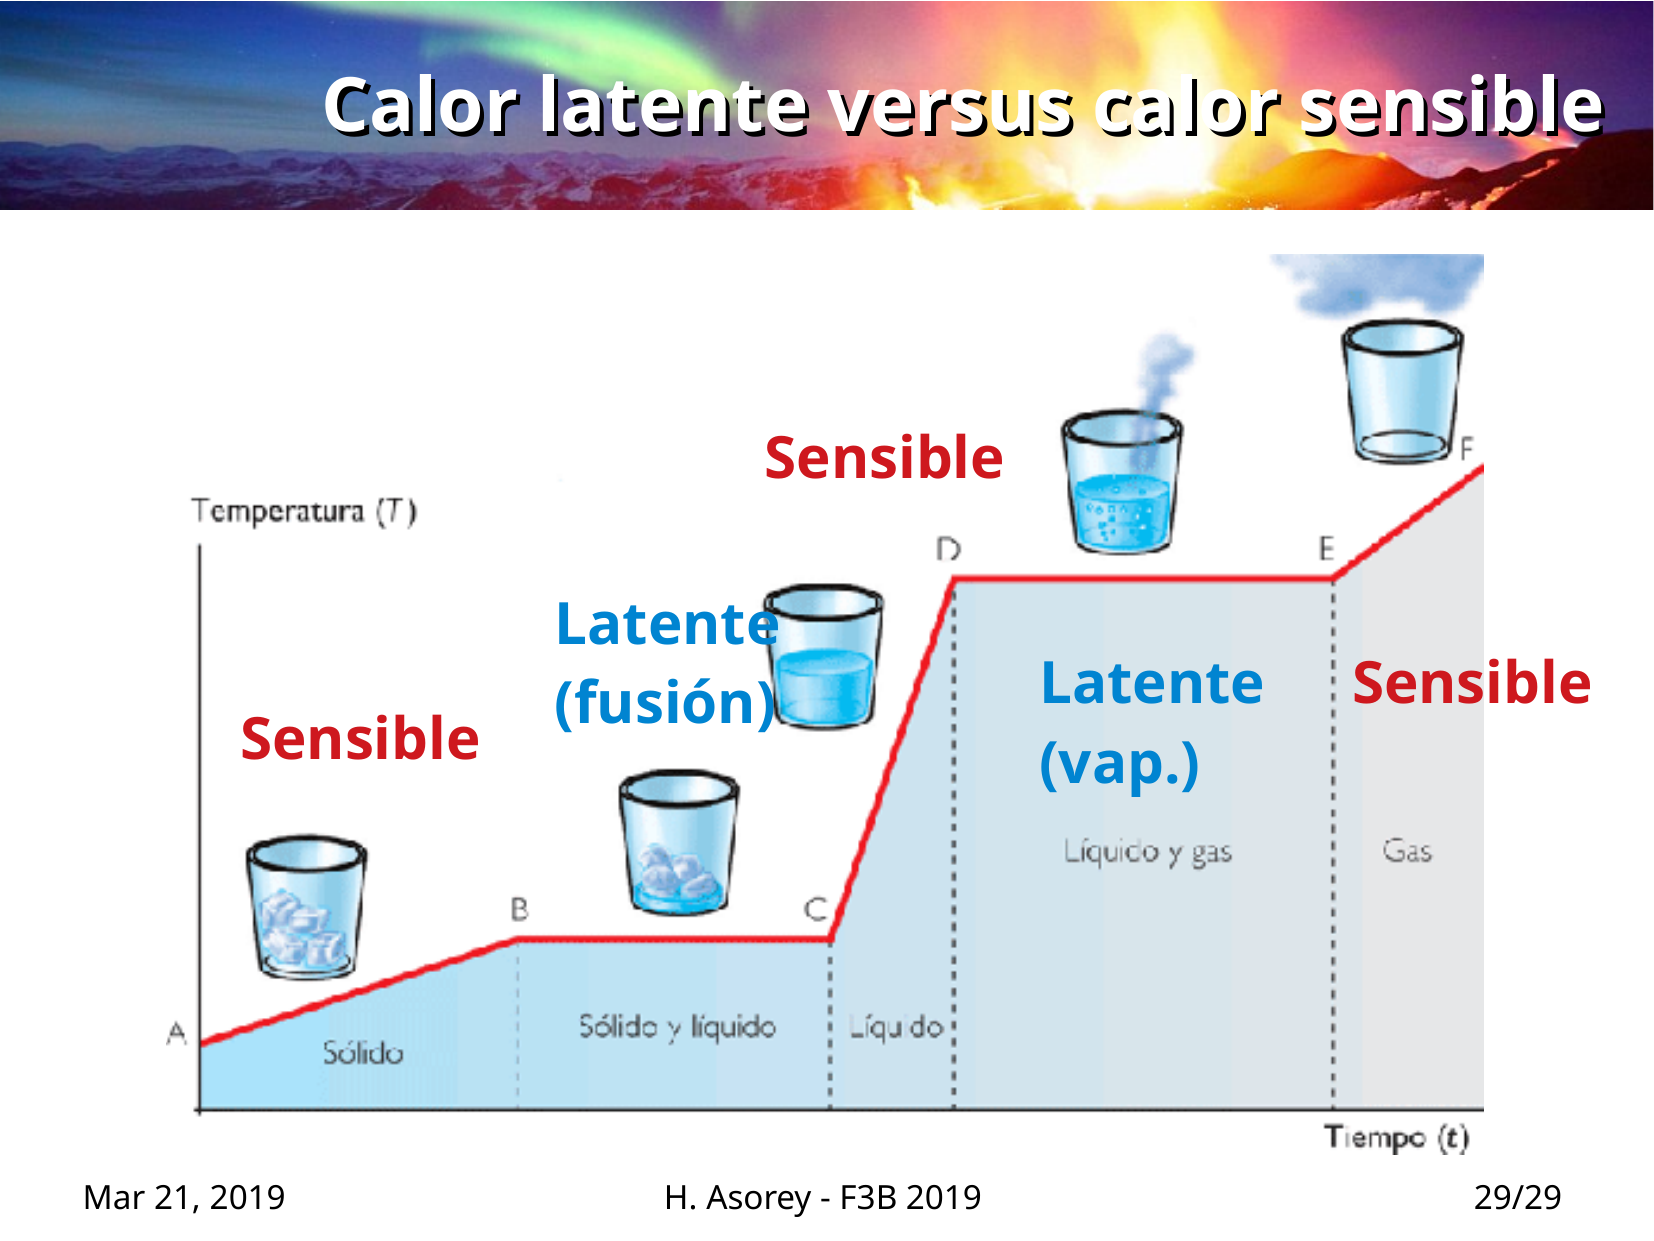

# Calor latente versus calor sensible
Sensible
Latente
(fusión)
Latente
(vap.)
Sensible
Sensible
Mar 21, 2019
H. Asorey - F3B 2019
29